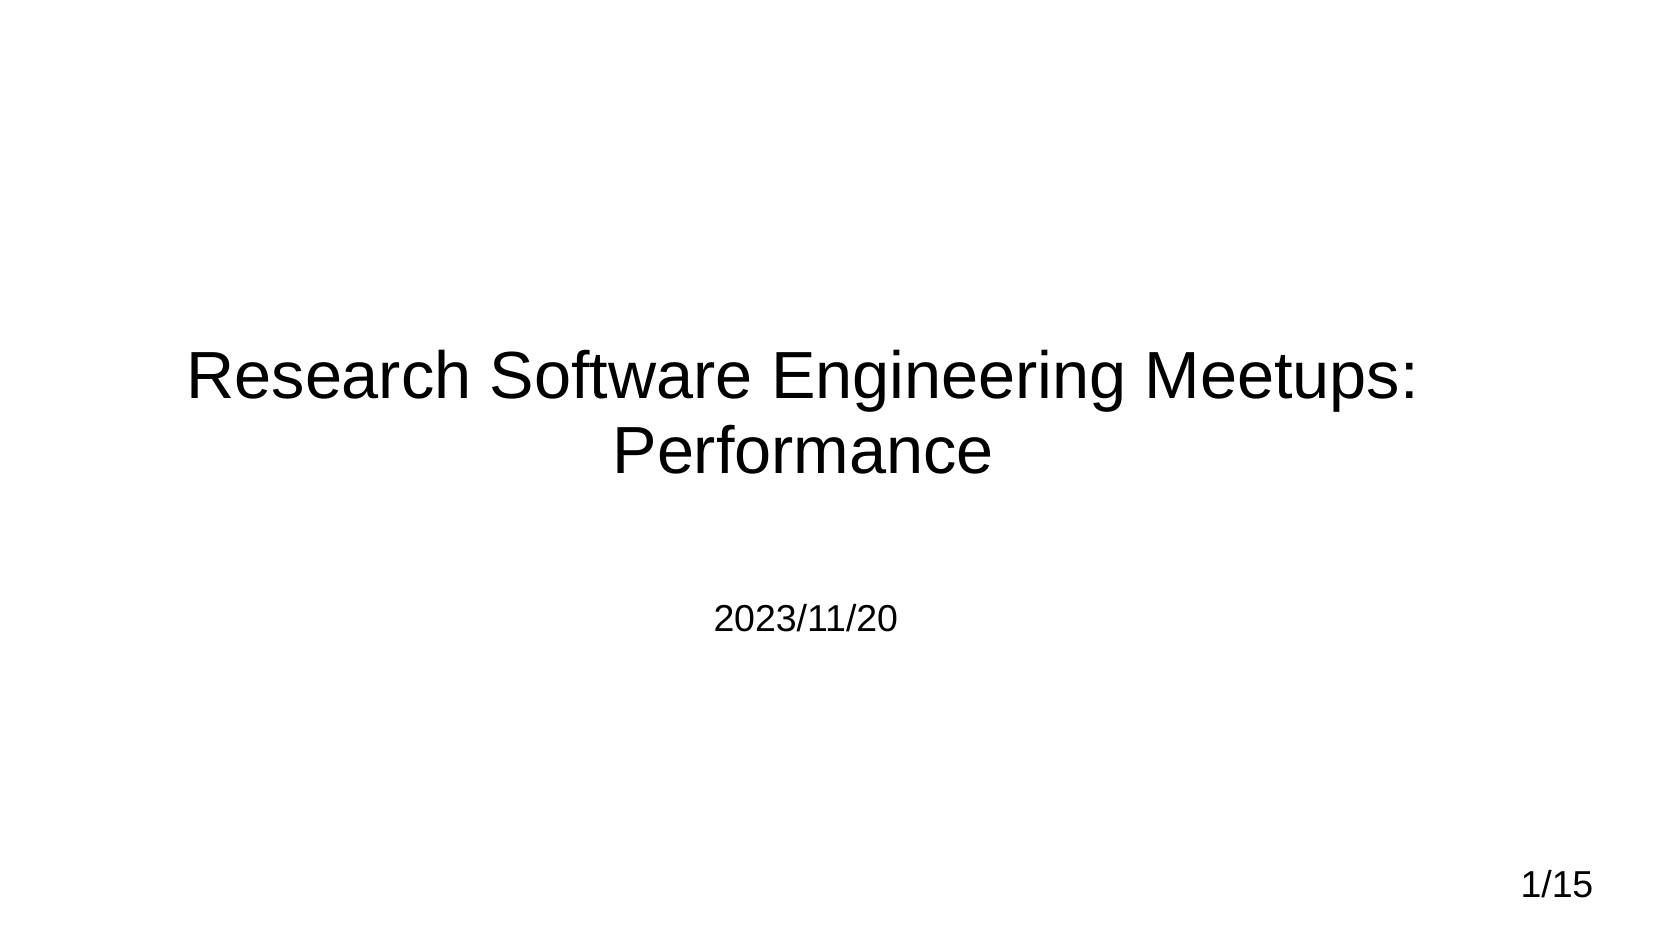

# Research Software Engineering Meetups:
Performance
2023/11/20